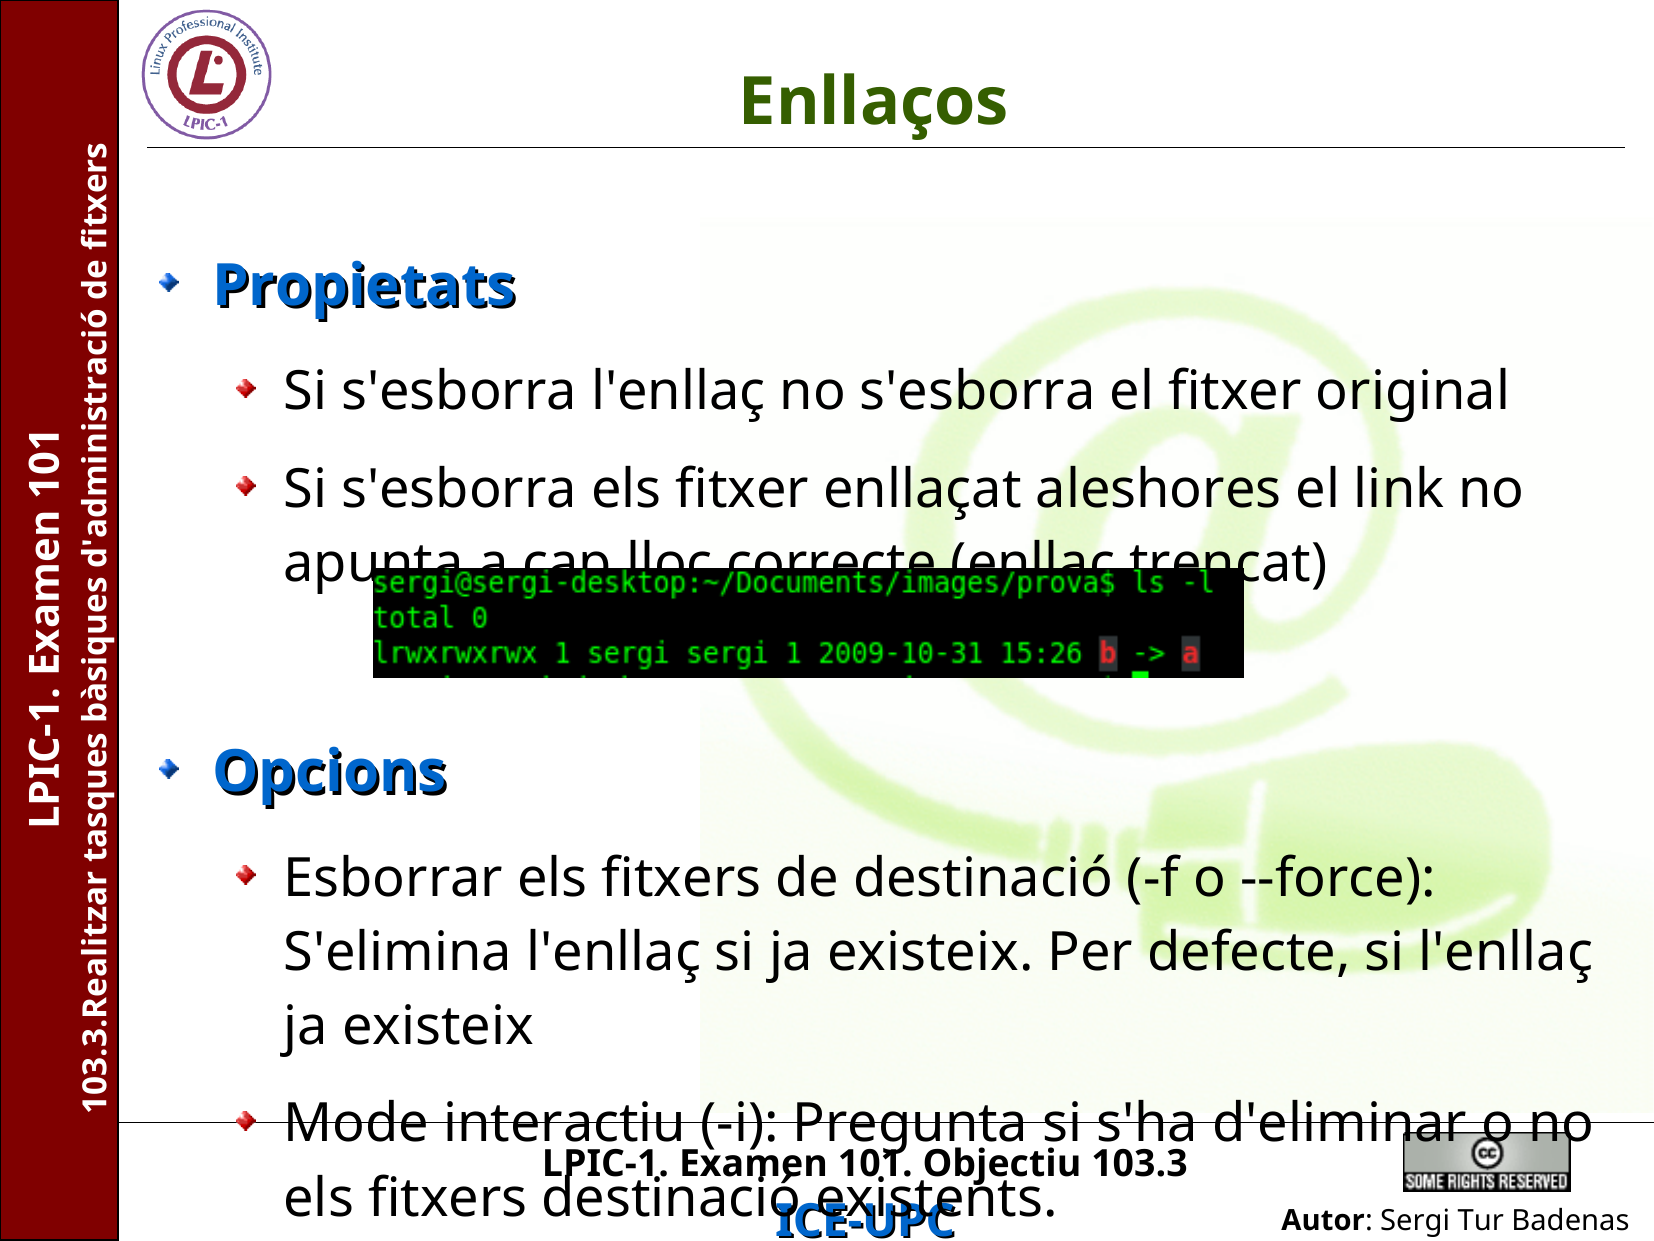

# Enllaços
Propietats
Si s'esborra l'enllaç no s'esborra el fitxer original
Si s'esborra els fitxer enllaçat aleshores el link no apunta a cap lloc correcte (enllaç trencat)
Opcions
Esborrar els fitxers de destinació (-f o --force): S'elimina l'enllaç si ja existeix. Per defecte, si l'enllaç ja existeix
Mode interactiu (-i): Pregunta si s'ha d'eliminar o no els fitxers destinació existents.